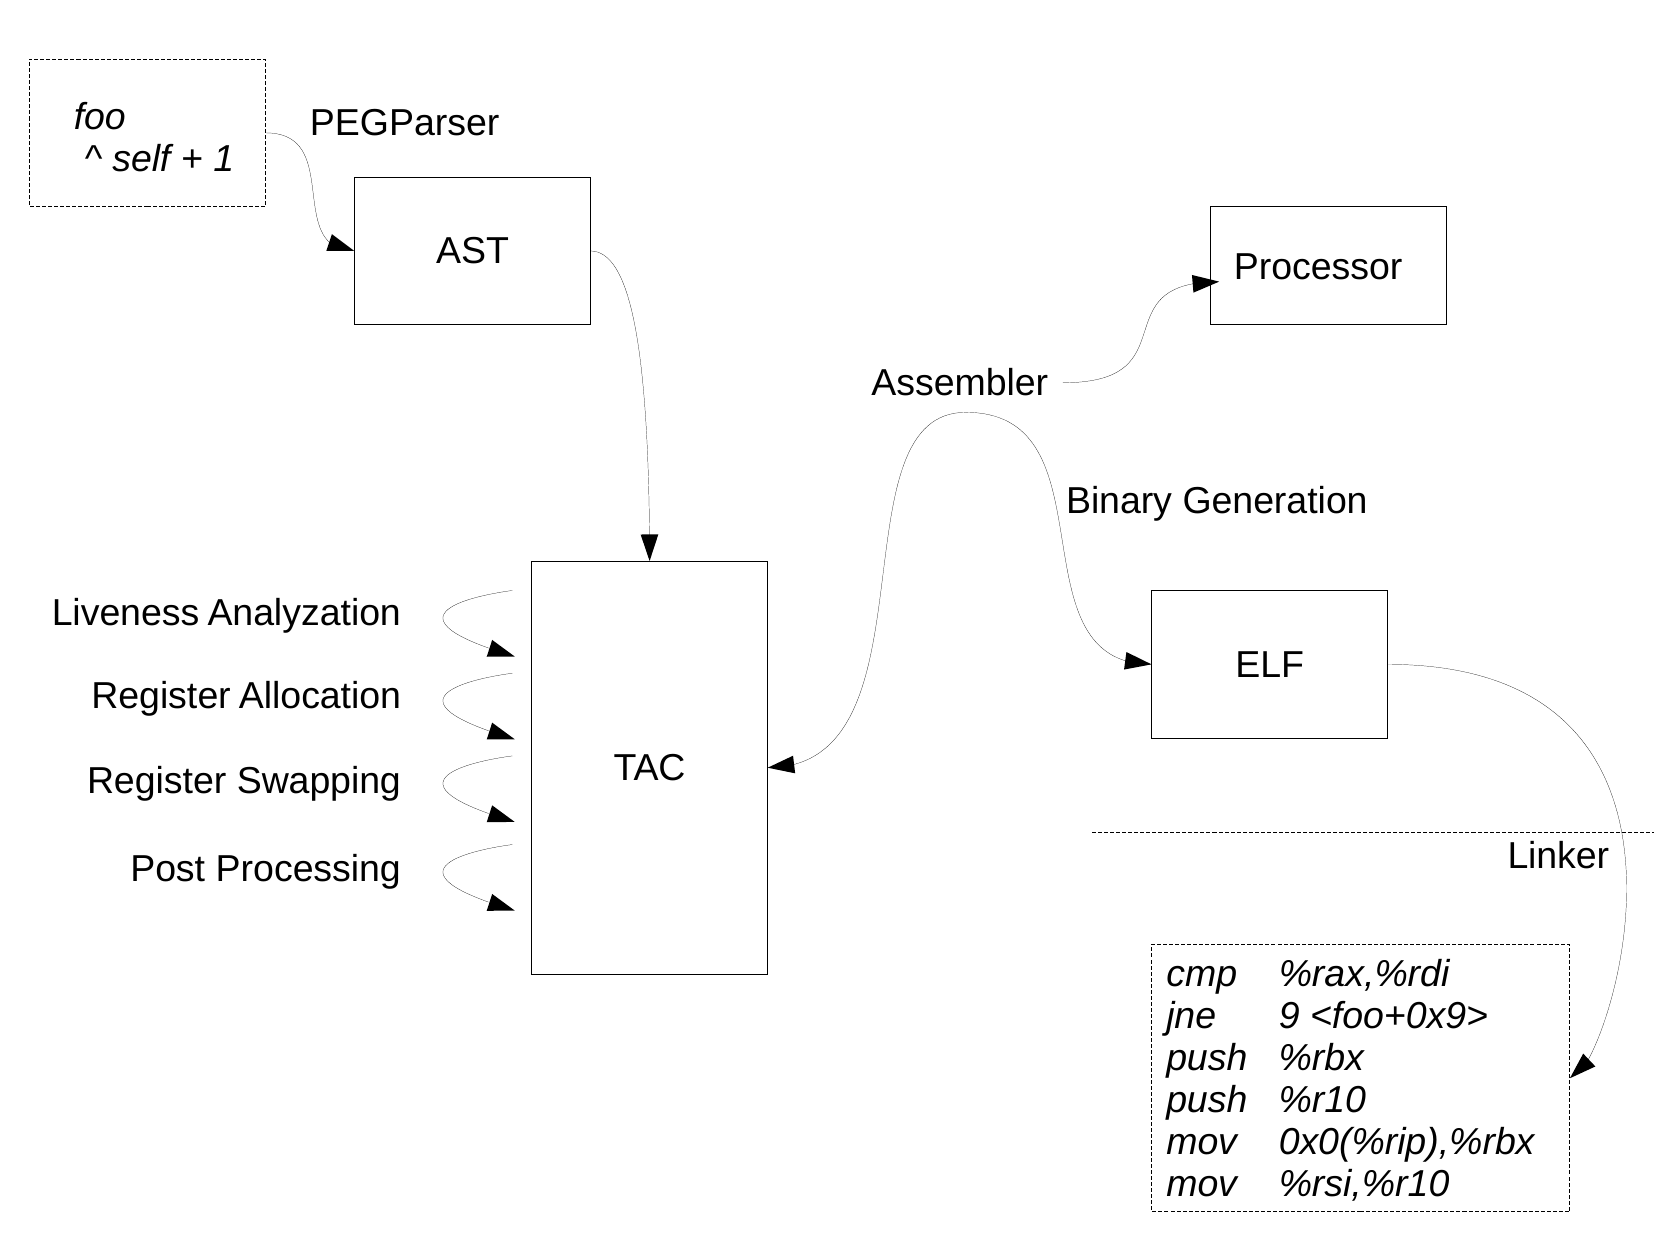

foo
 ^ self + 1
PEGParser
AST
Processor
Assembler
Binary Generation
TAC
Liveness Analyzation
ELF
Register Allocation
Register Swapping
Linker
Post Processing
cmp %rax,%rdi
jne 9 <foo+0x9>
push %rbx
push %r10
mov 0x0(%rip),%rbx
mov %rsi,%r10